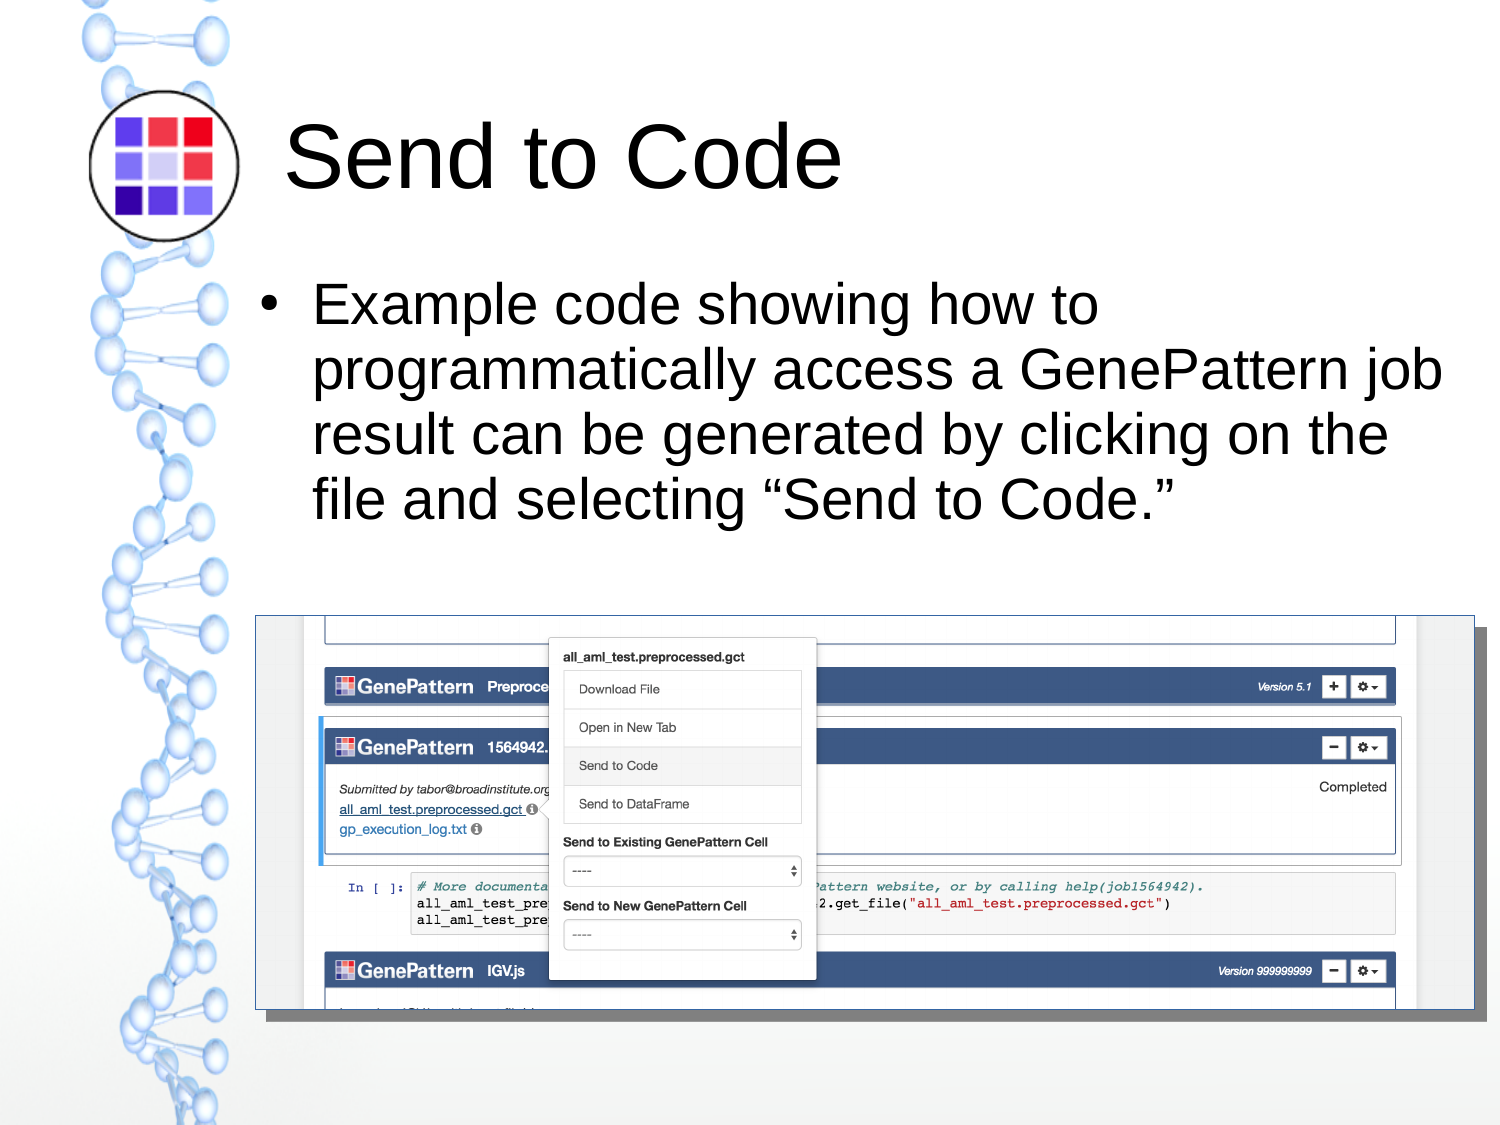

# Send to Code
Example code showing how to programmatically access a GenePattern job result can be generated by clicking on the file and selecting “Send to Code.”